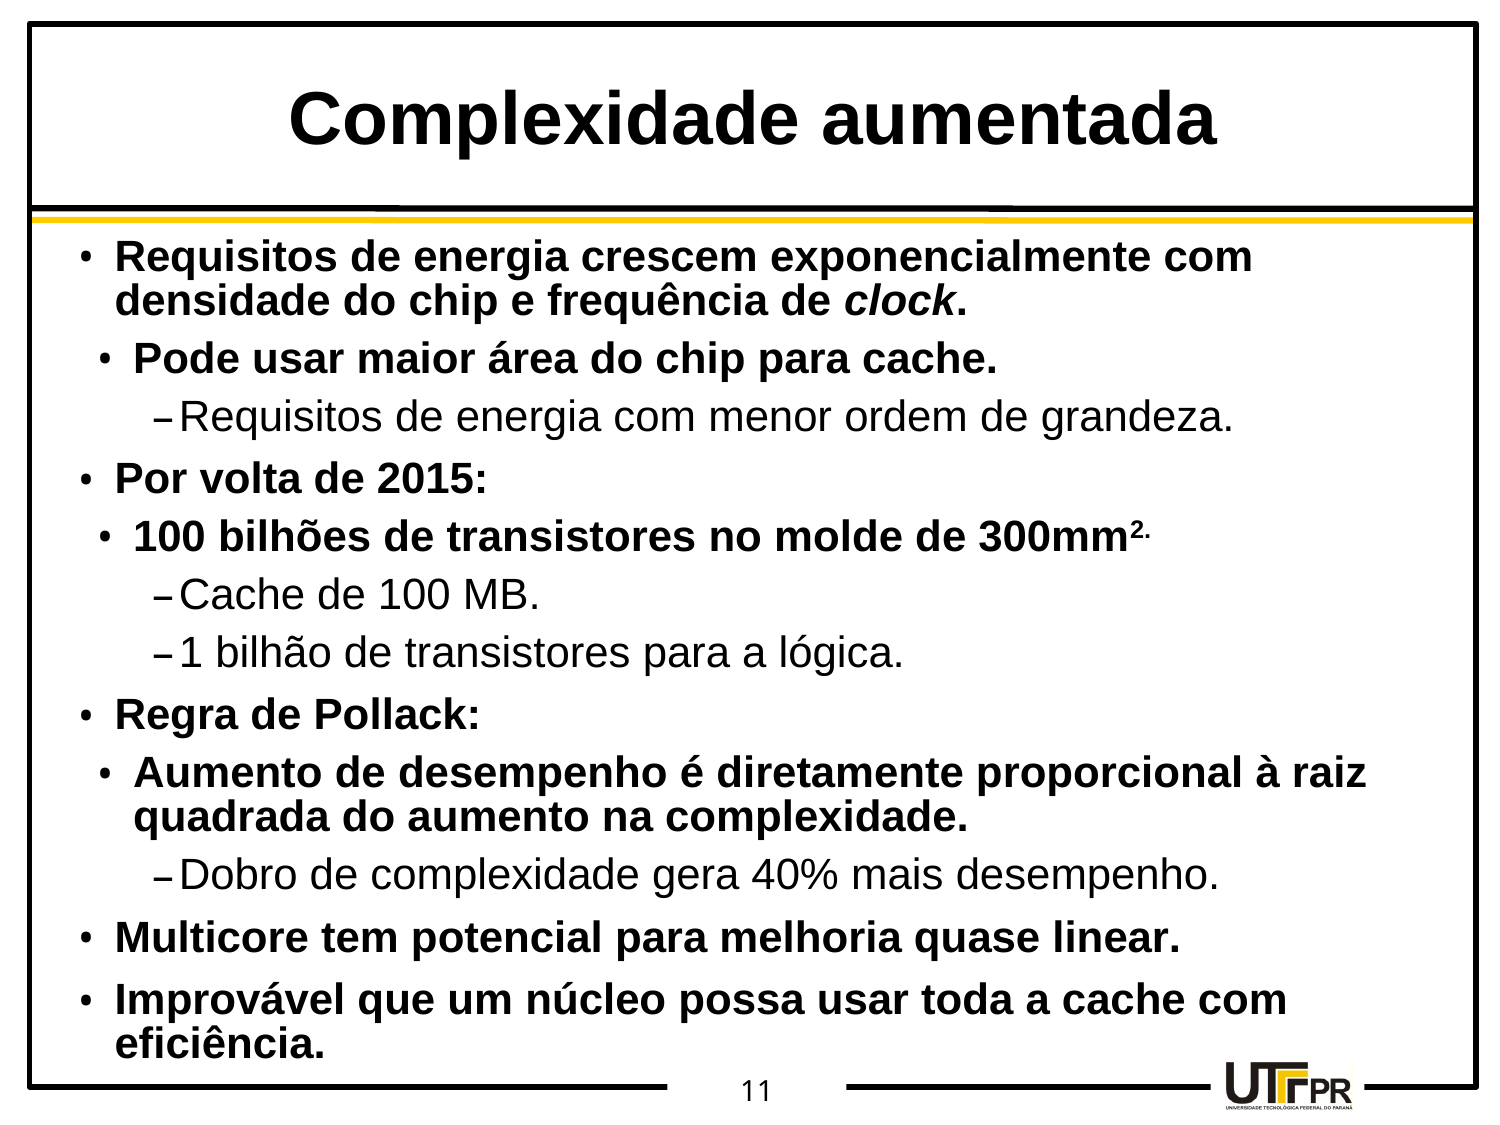

# Complexidade aumentada
Requisitos de energia crescem exponencialmente com densidade do chip e frequência de clock.
Pode usar maior área do chip para cache.
Requisitos de energia com menor ordem de grandeza.
Por volta de 2015:
100 bilhões de transistores no molde de 300mm2.
Cache de 100 MB.
1 bilhão de transistores para a lógica.
Regra de Pollack:
Aumento de desempenho é diretamente proporcional à raiz quadrada do aumento na complexidade.
Dobro de complexidade gera 40% mais desempenho.
Multicore tem potencial para melhoria quase linear.
Improvável que um núcleo possa usar toda a cache com eficiência.